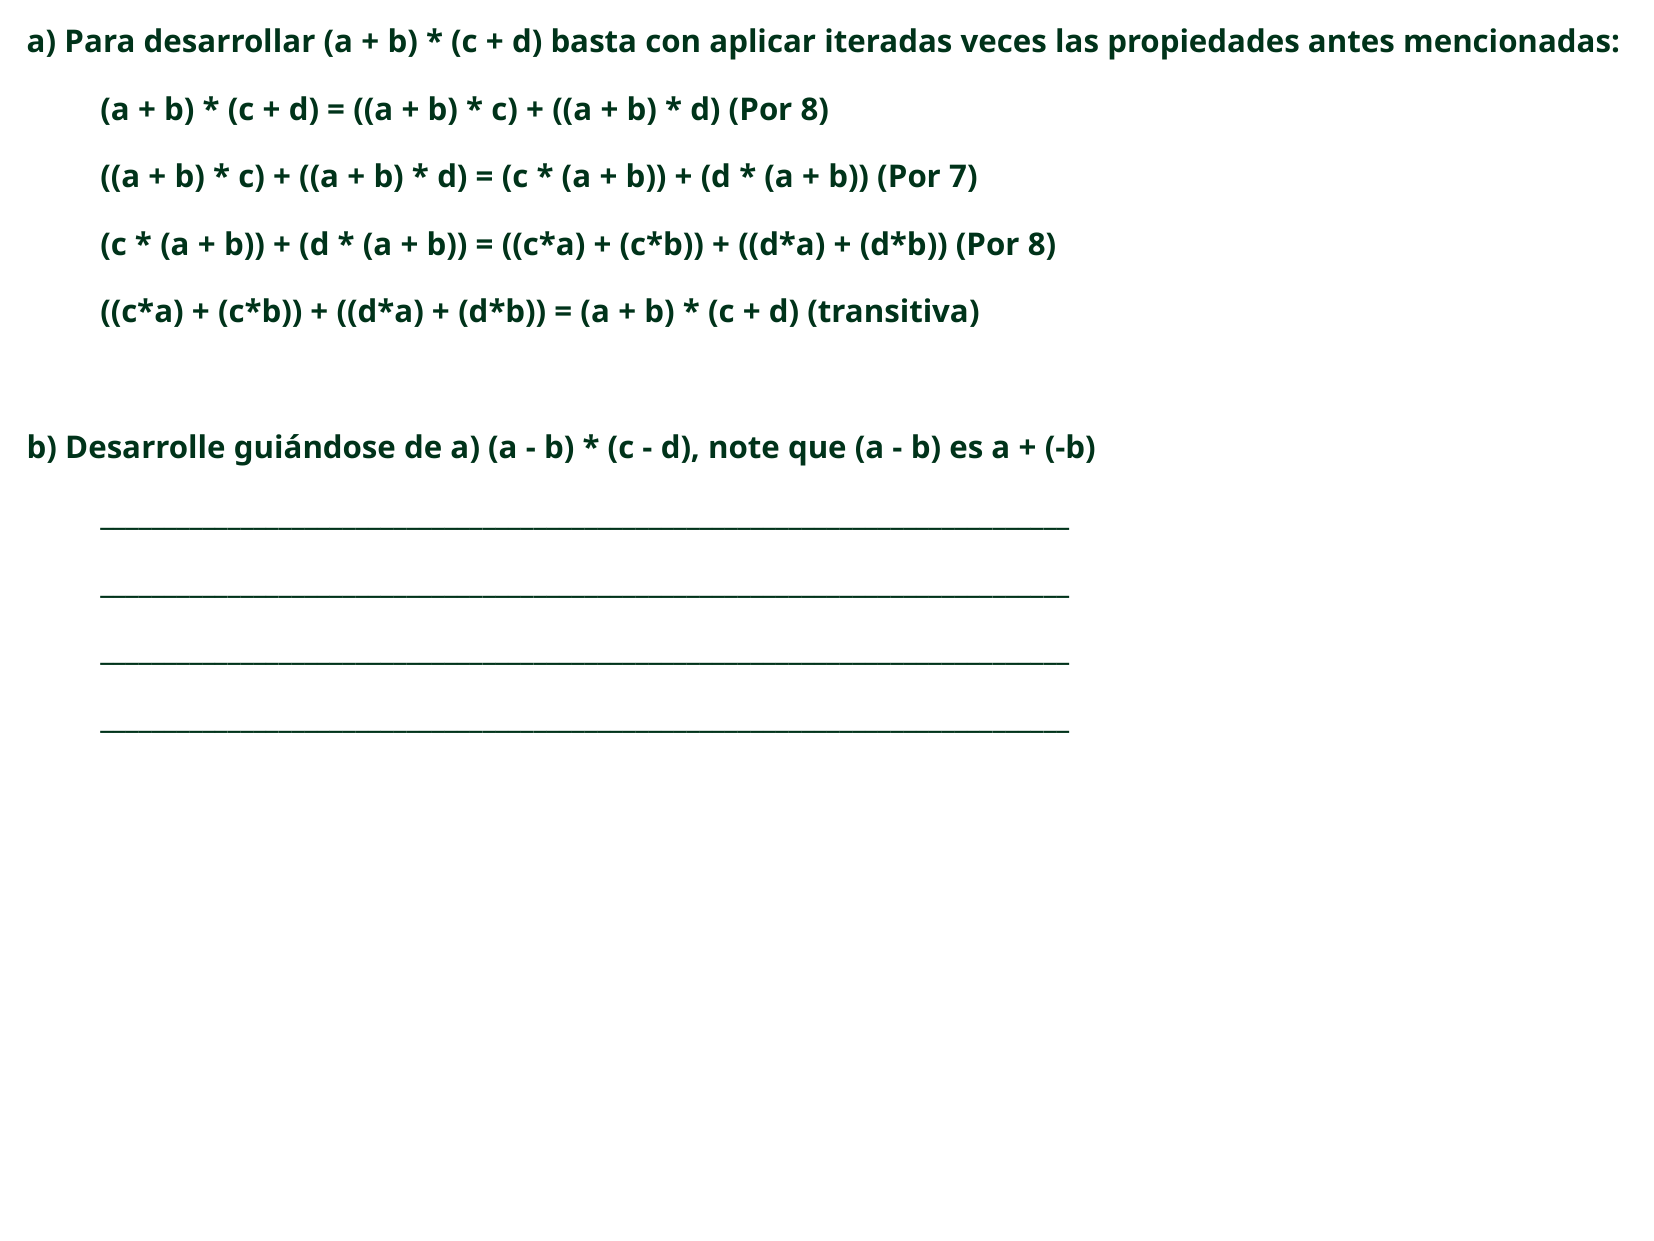

a) Para desarrollar (a + b) * (c + d) basta con aplicar iteradas veces las propiedades antes mencionadas:
	(a + b) * (c + d) = ((a + b) * c) + ((a + b) * d) (Por 8)
	((a + b) * c) + ((a + b) * d) = (c * (a + b)) + (d * (a + b)) (Por 7)
	(c * (a + b)) + (d * (a + b)) = ((c*a) + (c*b)) + ((d*a) + (d*b)) (Por 8)
	((c*a) + (c*b)) + ((d*a) + (d*b)) = (a + b) * (c + d) (transitiva)
b) Desarrolle guiándose de a) (a - b) * (c - d), note que (a - b) es a + (-b)
	____________________________________________________________________________
	____________________________________________________________________________
	____________________________________________________________________________
	____________________________________________________________________________